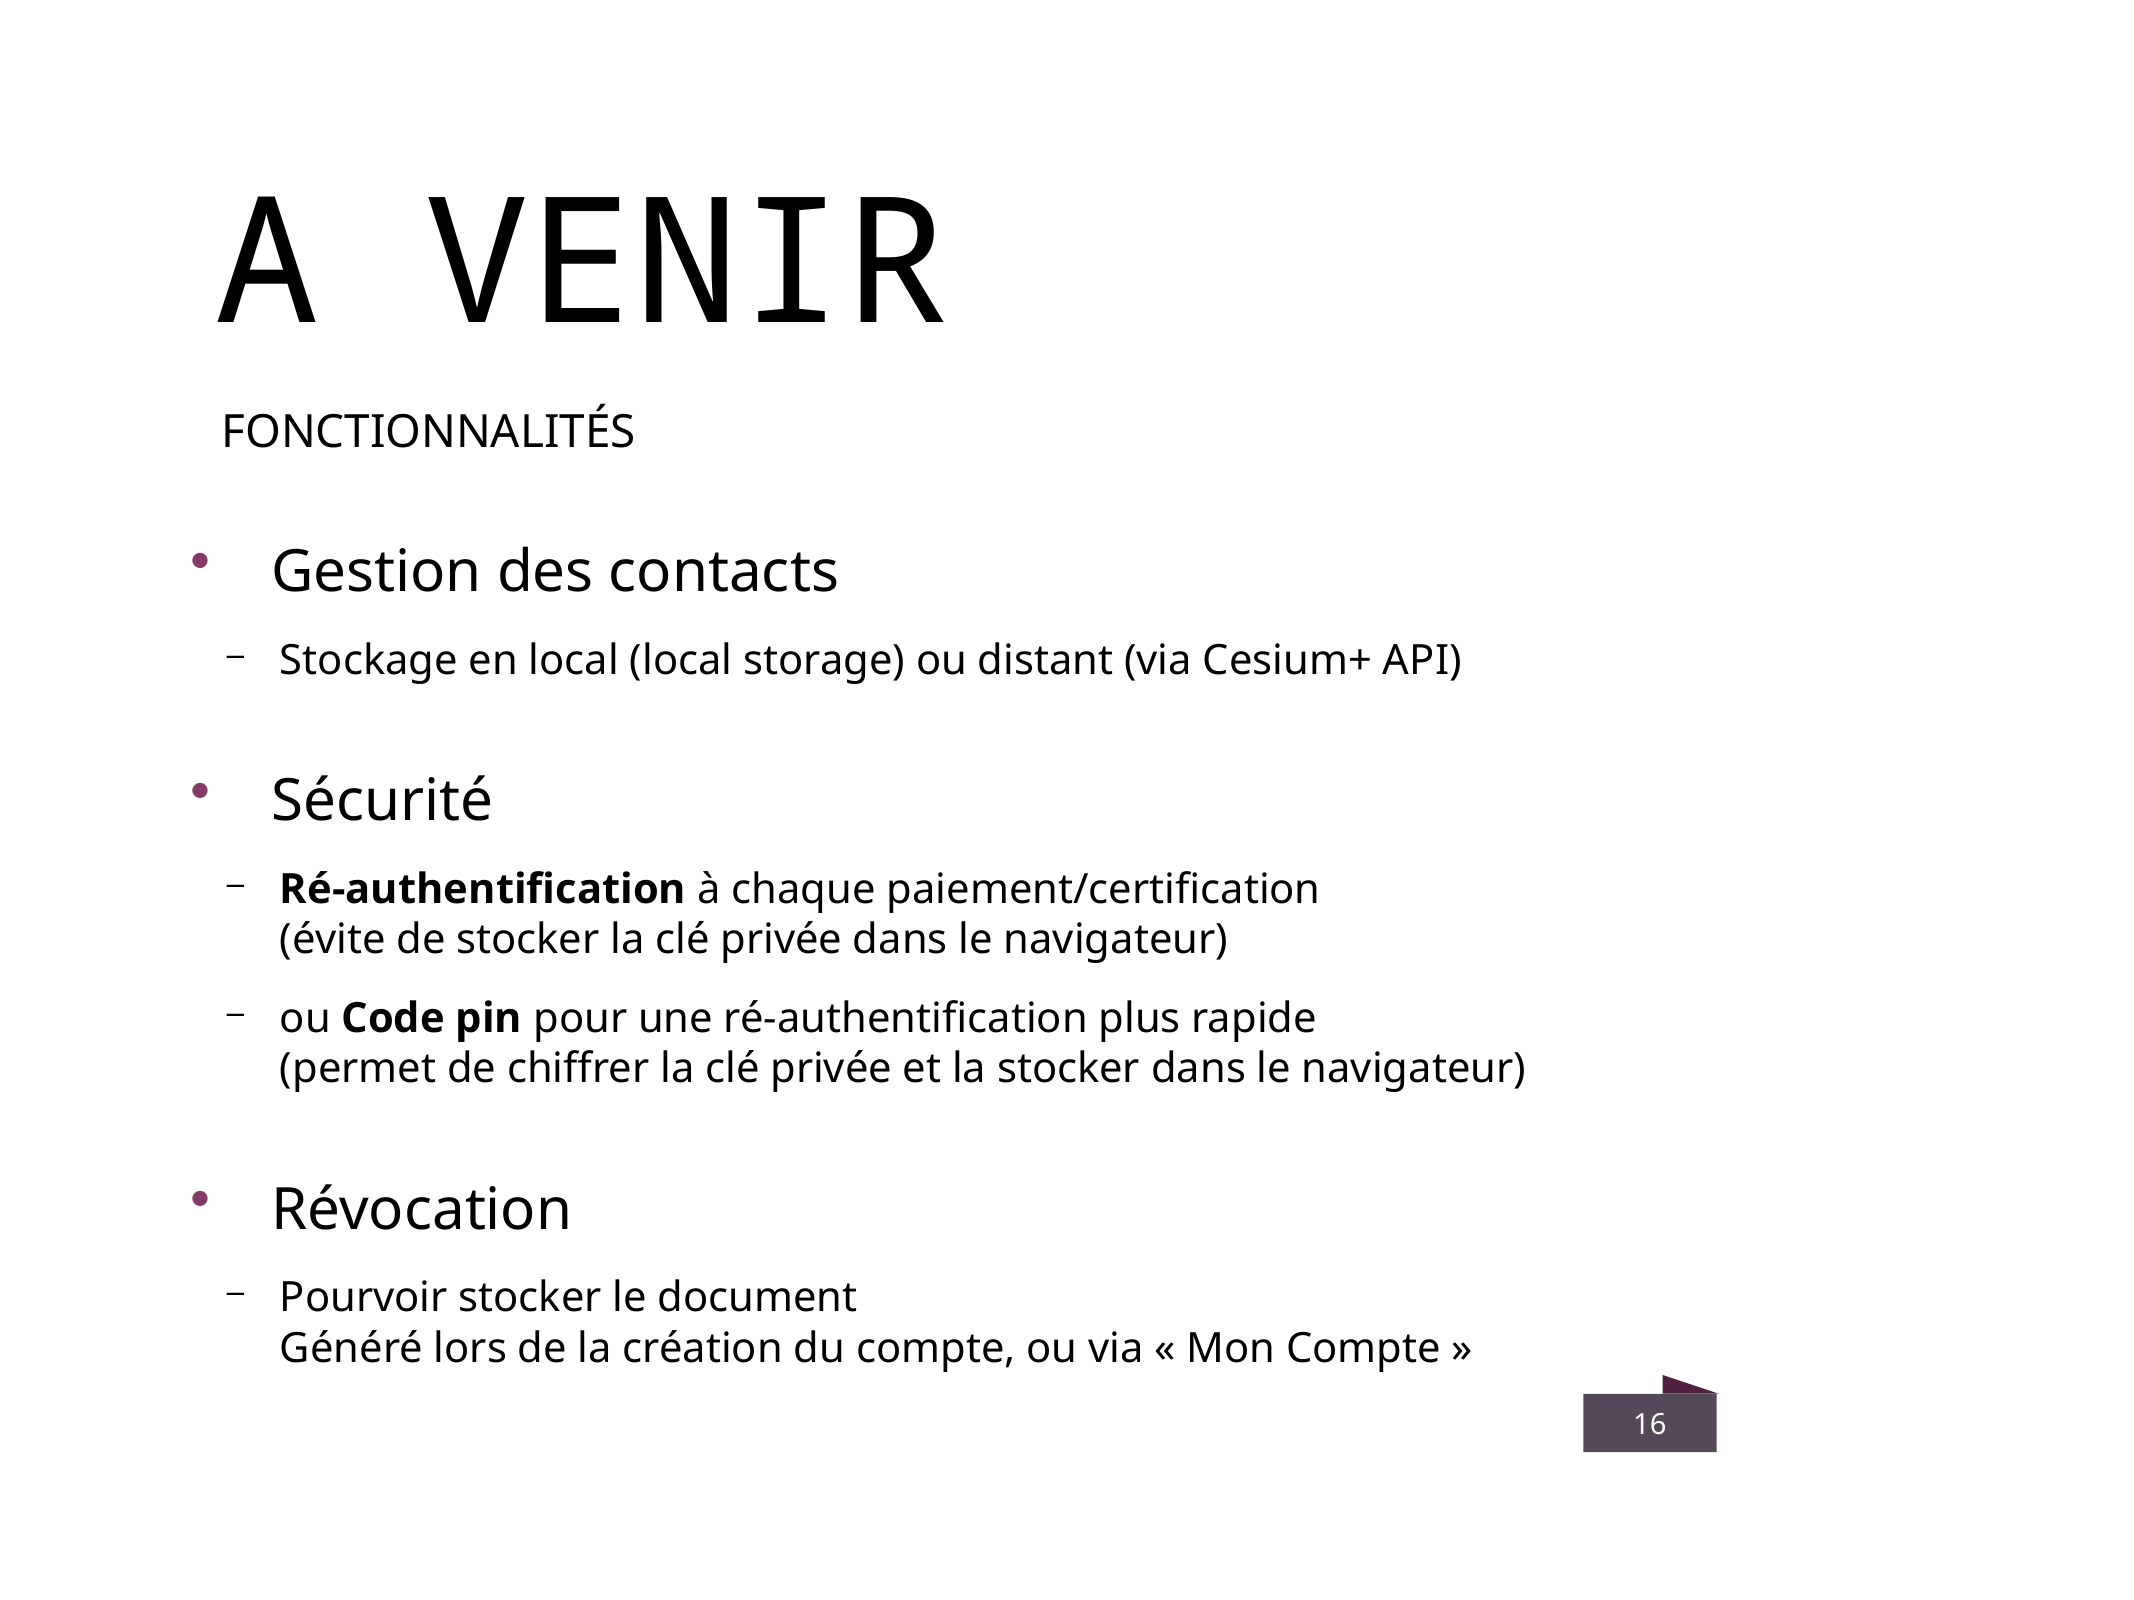

A VENIR
FONCTIONNALITéS
Gestion des contacts
Stockage en local (local storage) ou distant (via Cesium+ API)
Sécurité
Ré-authentification à chaque paiement/certification
(évite de stocker la clé privée dans le navigateur)
ou Code pin pour une ré-authentification plus rapide
(permet de chiffrer la clé privée et la stocker dans le navigateur)
Révocation
Pourvoir stocker le document
Généré lors de la création du compte, ou via « Mon Compte »
# 16